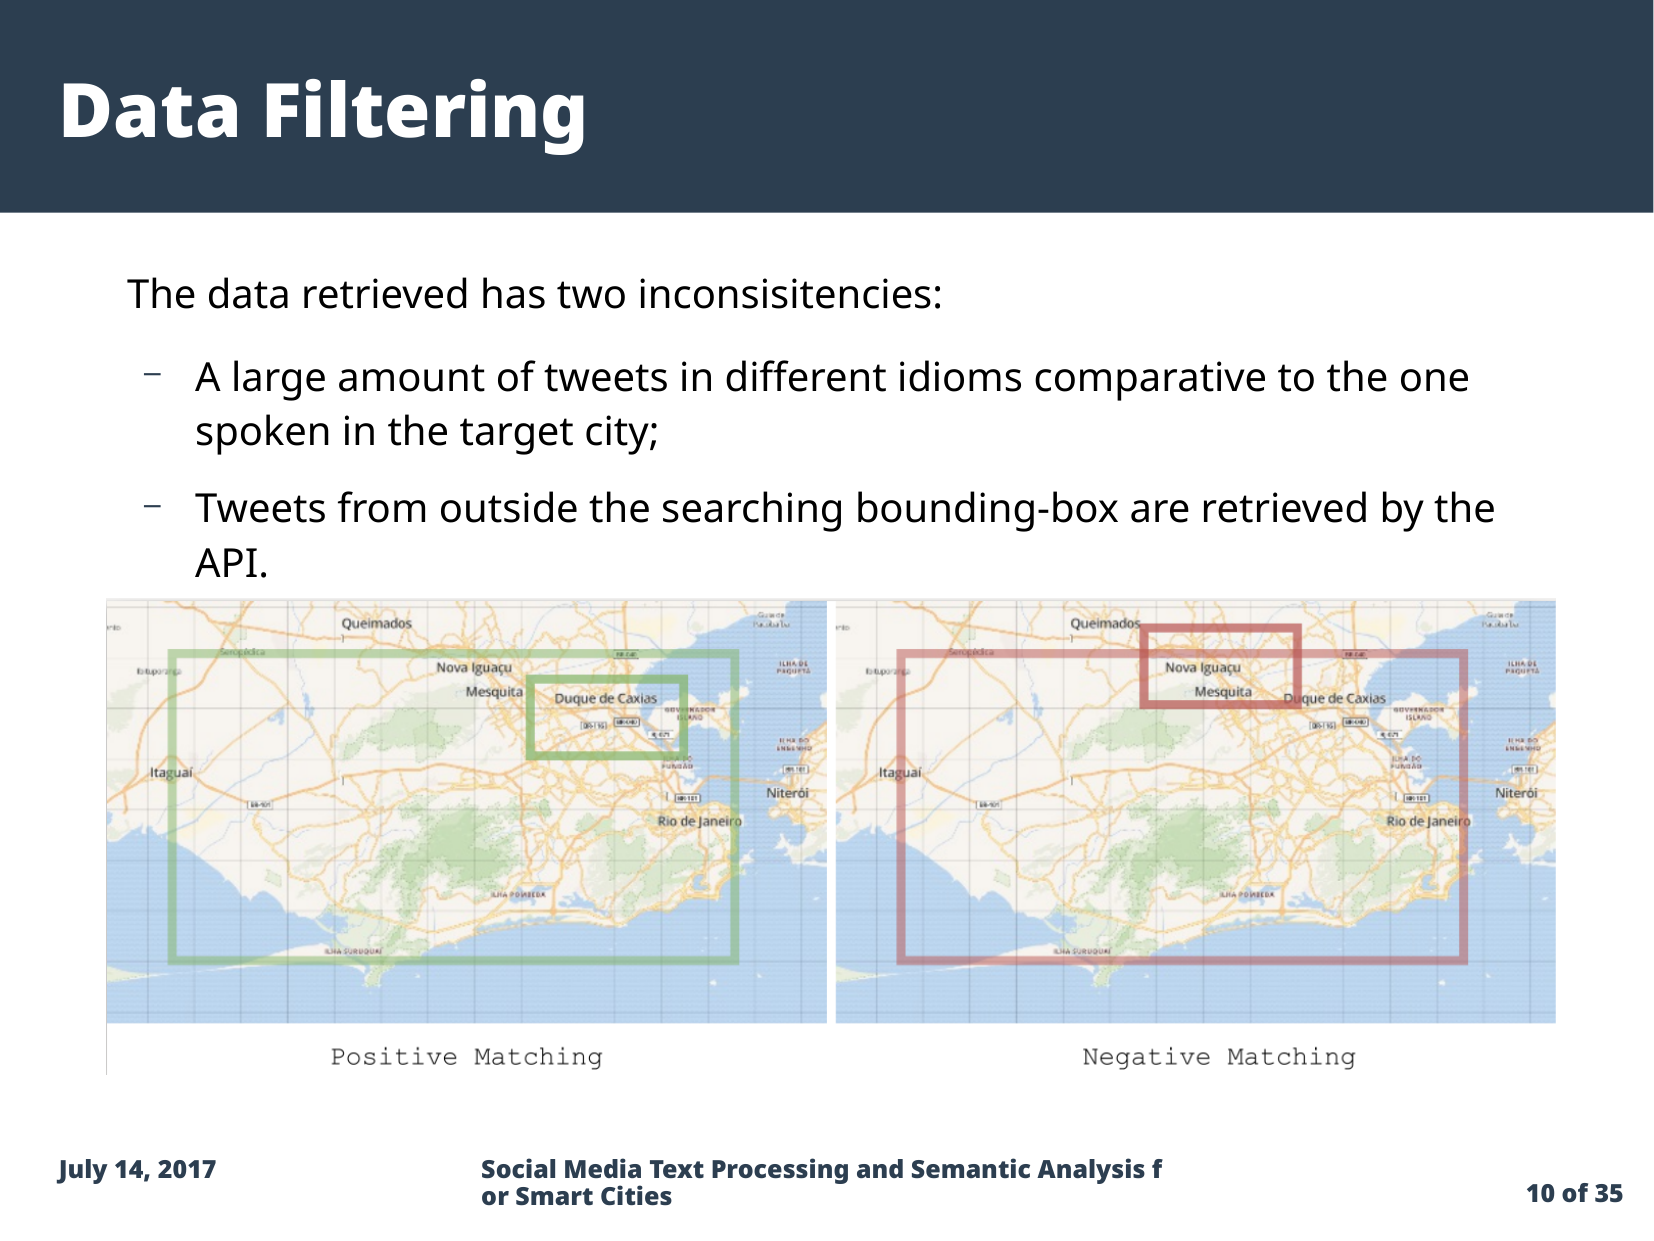

# Data Filtering
The data retrieved has two inconsisitencies:
A large amount of tweets in different idioms comparative to the one spoken in the target city;
Tweets from outside the searching bounding-box are retrieved by the API.
July 14, 2017
Social Media Text Processing and Semantic Analysis for Smart Cities
10